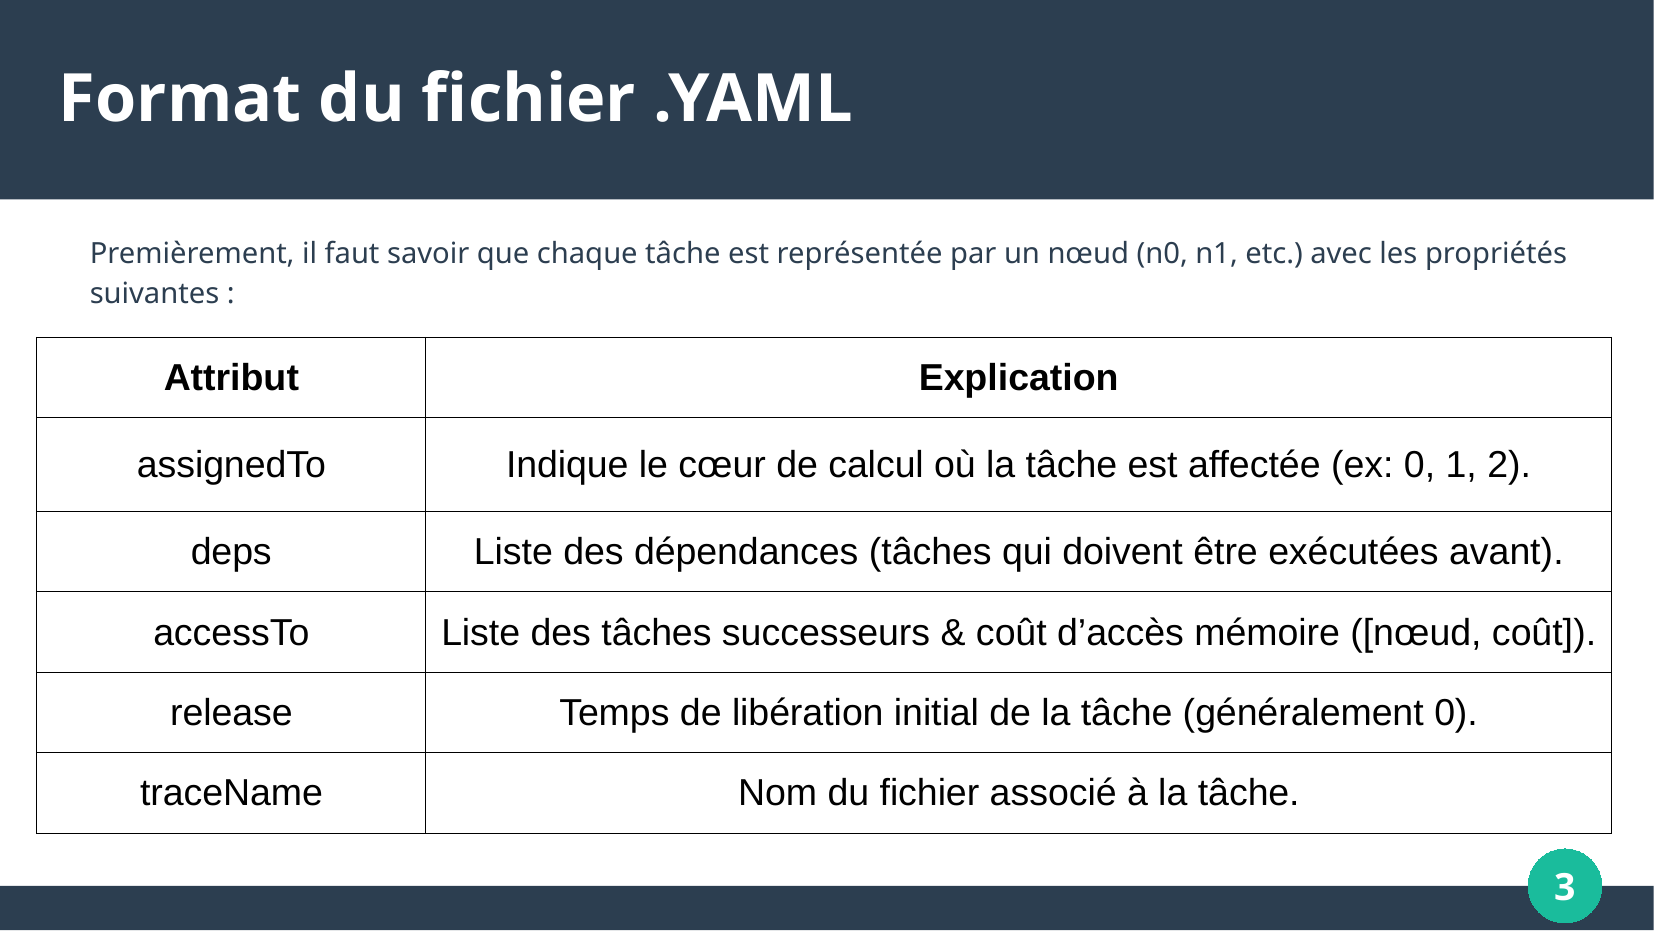

# Format du fichier .YAML
Premièrement, il faut savoir que chaque tâche est représentée par un nœud (n0, n1, etc.) avec les propriétés suivantes :
| Attribut | Explication |
| --- | --- |
| assignedTo | Indique le cœur de calcul où la tâche est affectée (ex: 0, 1, 2). |
| deps | Liste des dépendances (tâches qui doivent être exécutées avant). |
| accessTo | Liste des tâches successeurs & coût d’accès mémoire ([nœud, coût]). |
| release | Temps de libération initial de la tâche (généralement 0). |
| traceName | Nom du fichier associé à la tâche. |
3